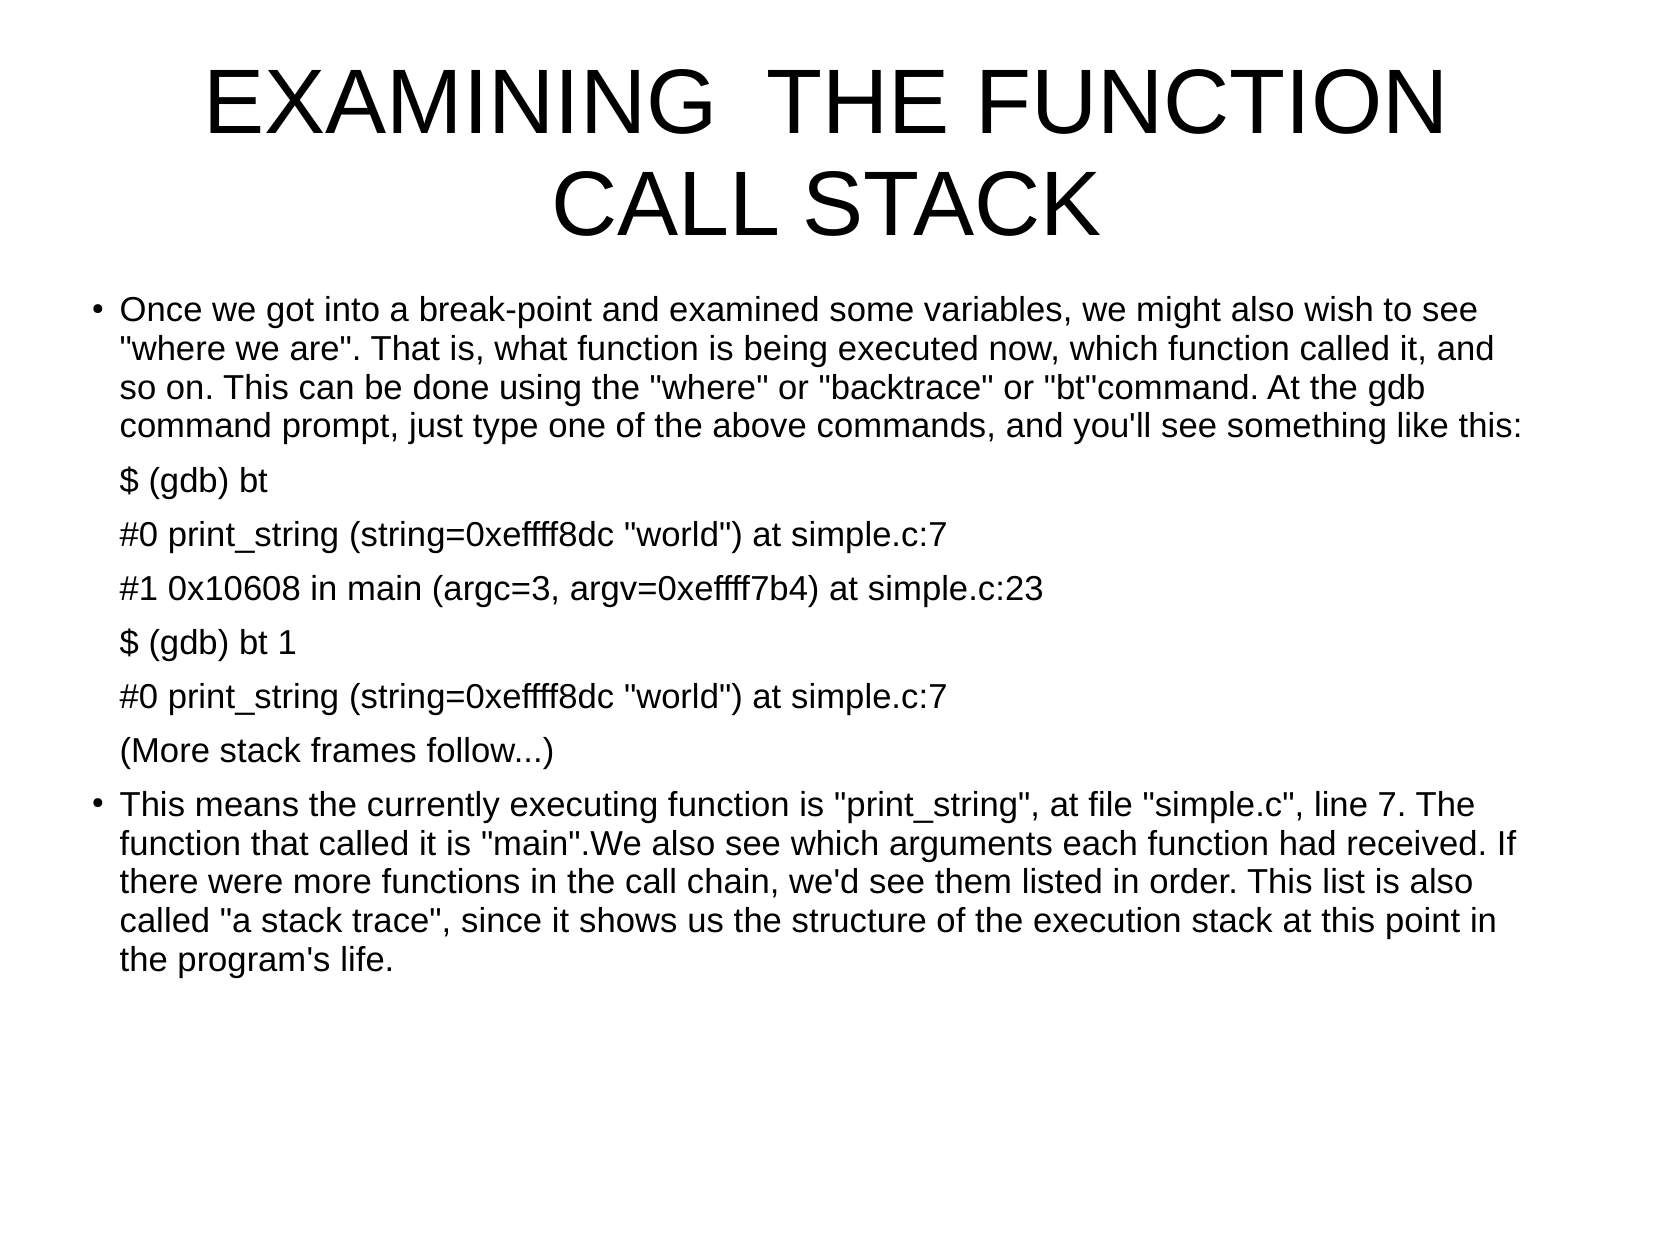

# EXAMINING THE FUNCTION CALL STACK
Once we got into a break-point and examined some variables, we might also wish to see "where we are". That is, what function is being executed now, which function called it, and so on. This can be done using the "where" or "backtrace" or "bt"command. At the gdb command prompt, just type one of the above commands, and you'll see something like this:
$ (gdb) bt
#0 print_string (string=0xeffff8dc "world") at simple.c:7
#1 0x10608 in main (argc=3, argv=0xeffff7b4) at simple.c:23
$ (gdb) bt 1
#0 print_string (string=0xeffff8dc "world") at simple.c:7
(More stack frames follow...)
This means the currently executing function is "print_string", at file "simple.c", line 7. The function that called it is "main".We also see which arguments each function had received. If there were more functions in the call chain, we'd see them listed in order. This list is also called "a stack trace", since it shows us the structure of the execution stack at this point in the program's life.